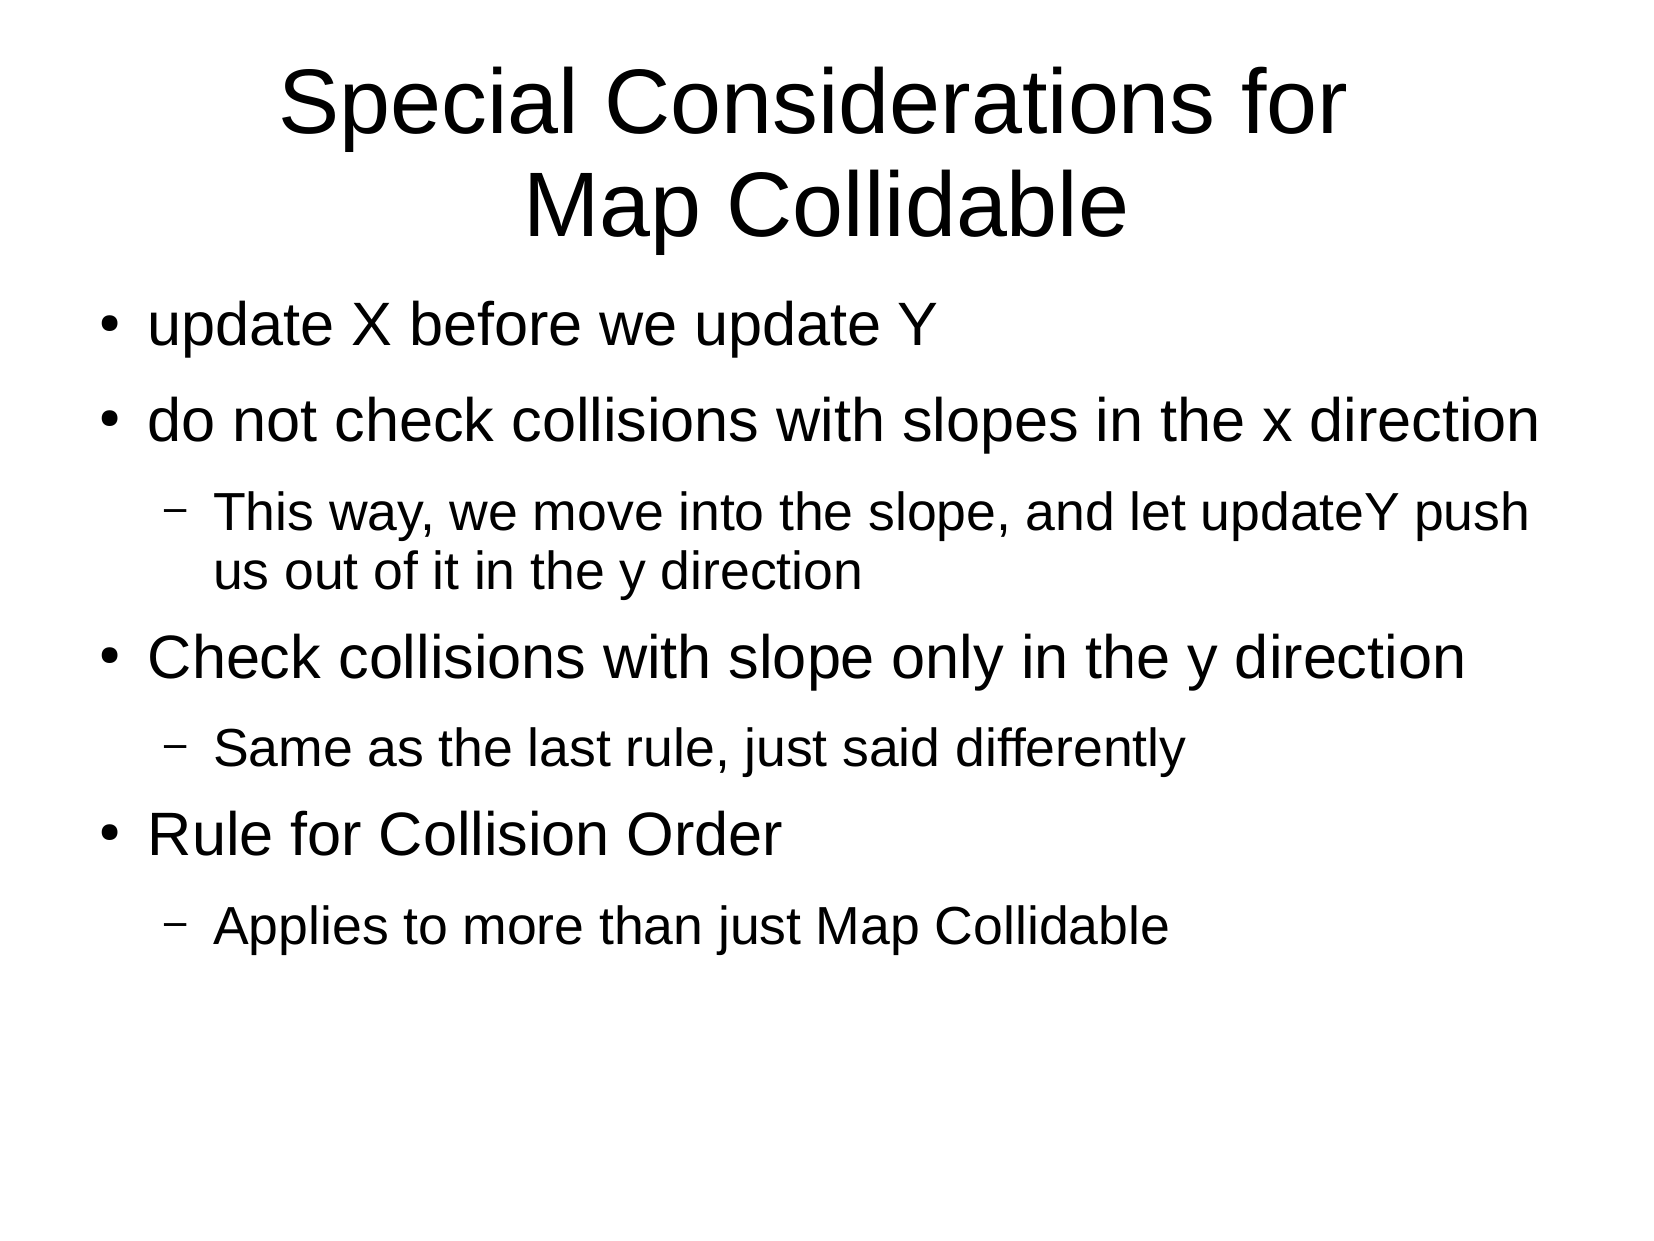

# Special Considerations for Map Collidable
update X before we update Y
do not check collisions with slopes in the x direction
This way, we move into the slope, and let updateY push us out of it in the y direction
Check collisions with slope only in the y direction
Same as the last rule, just said differently
Rule for Collision Order
Applies to more than just Map Collidable